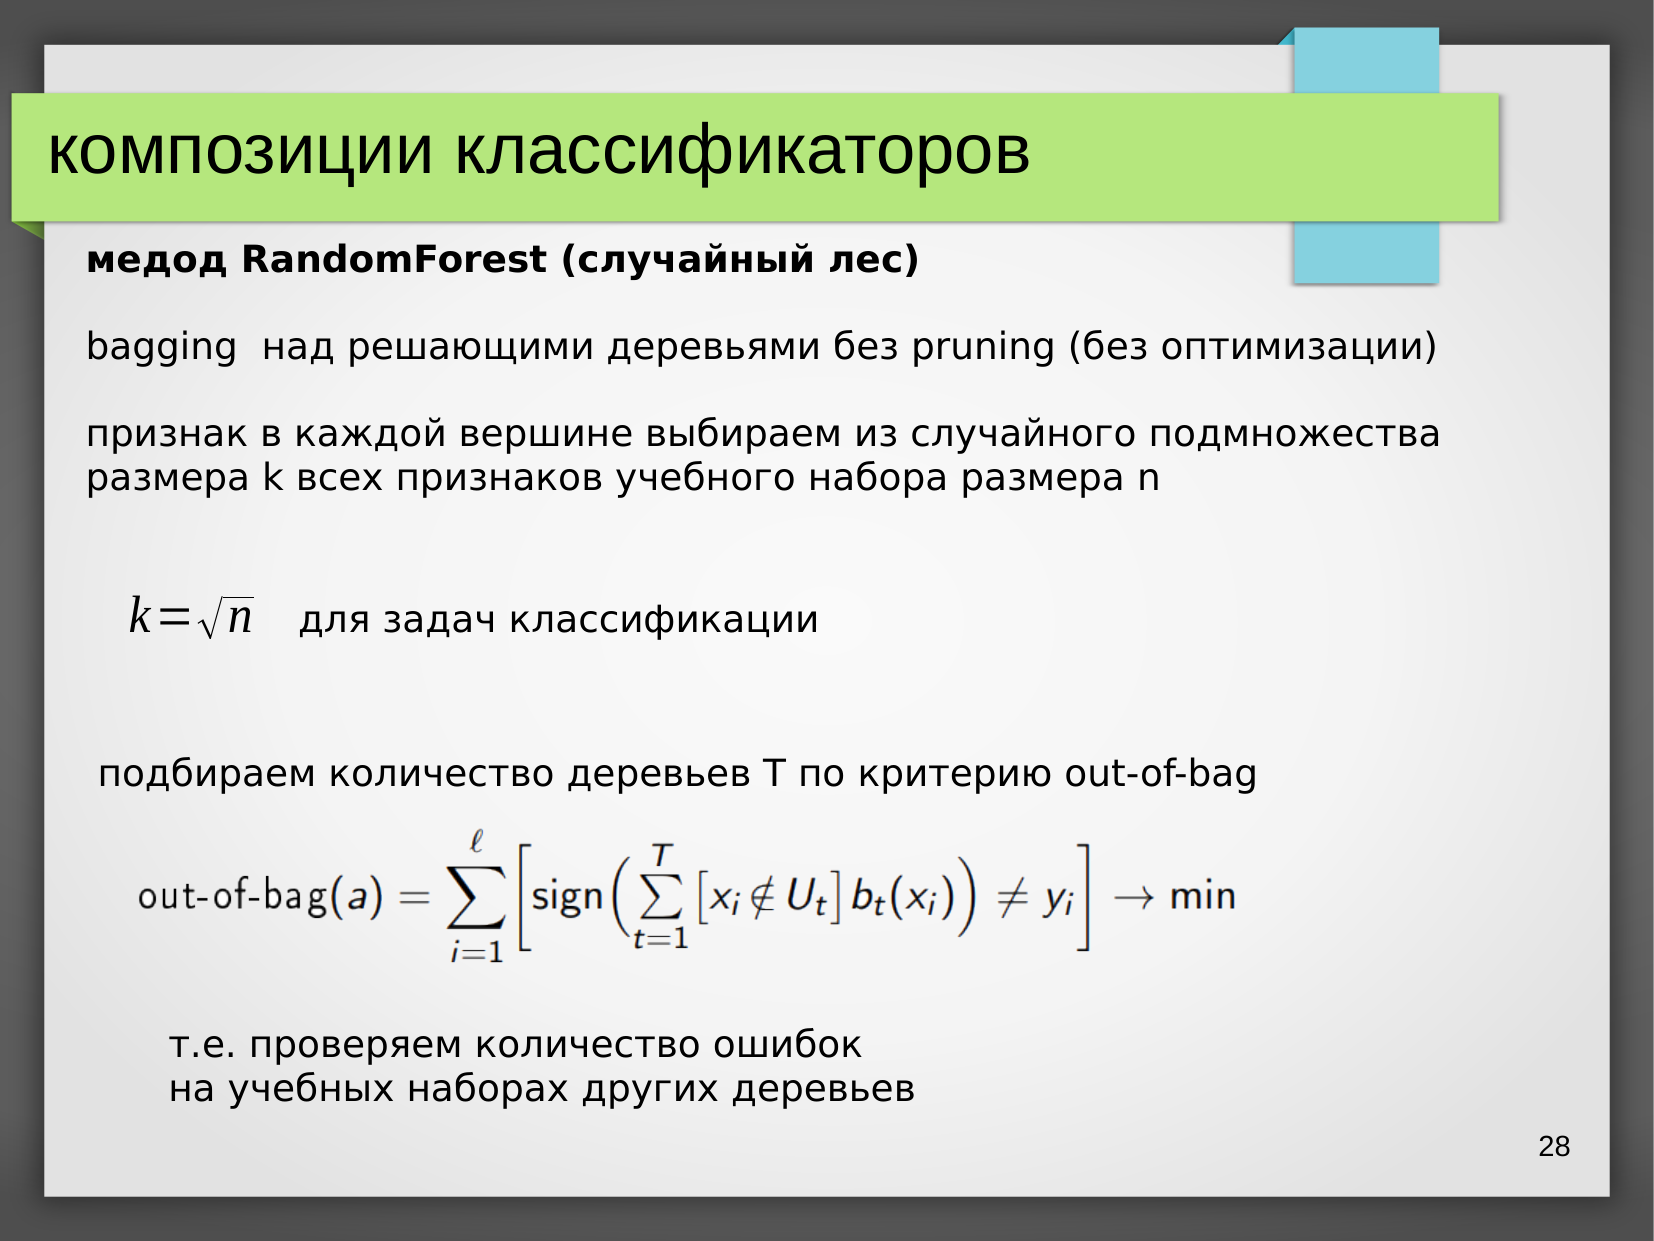

# композиции классификаторов
медод RandomForest (случайный лес)
bagging над решающими деревьями без pruning (без оптимизации)
признак в каждой вершине выбираем из случайного подмножества размера k всех признаков учебного набора размера n
для задач классификации
подбираем количество деревьев T по критерию out-of-bag
т.е. проверяем количество ошибок
на учебных наборах других деревьев
28